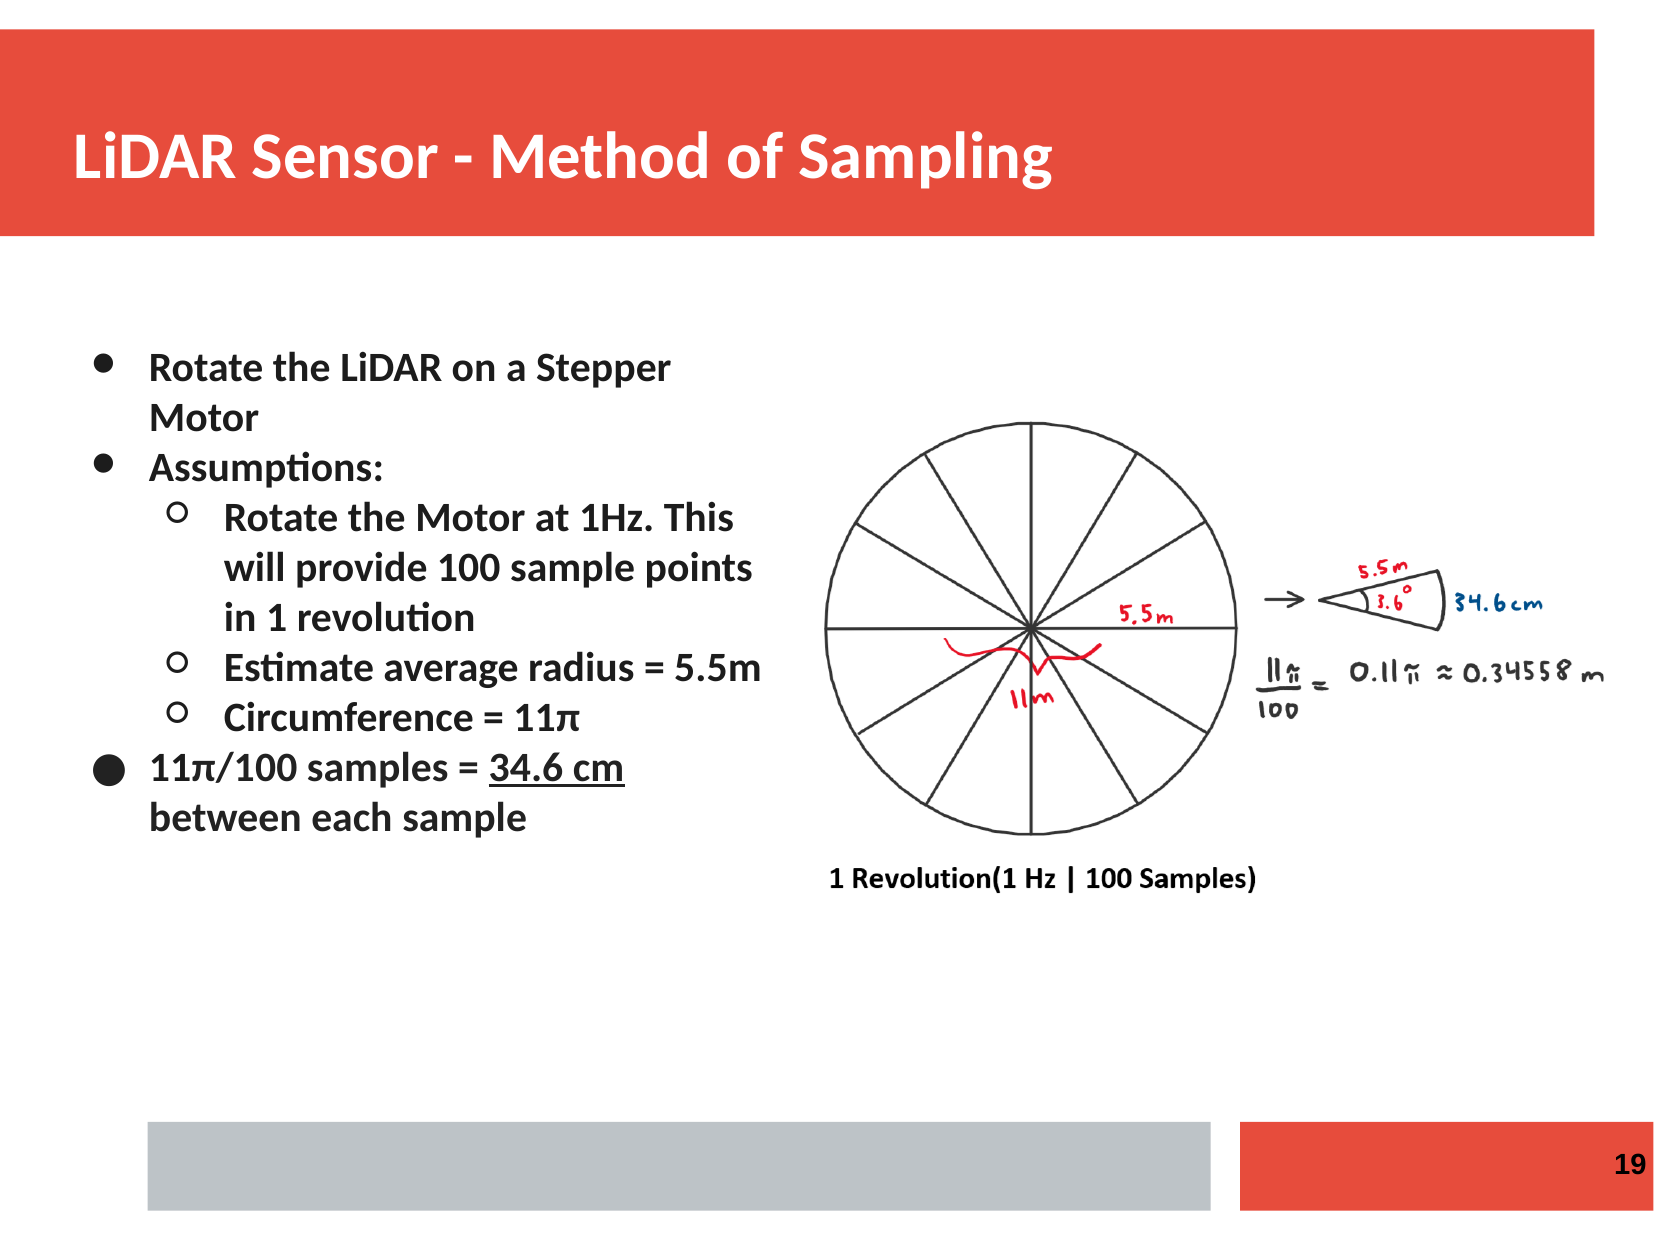

# LiDAR Sensor - Method of Sampling
Rotate the LiDAR on a Stepper Motor
Assumptions:
Rotate the Motor at 1Hz. This will provide 100 sample points in 1 revolution
Estimate average radius = 5.5m
Circumference = 11π
11π/100 samples = 34.6 cm between each sample